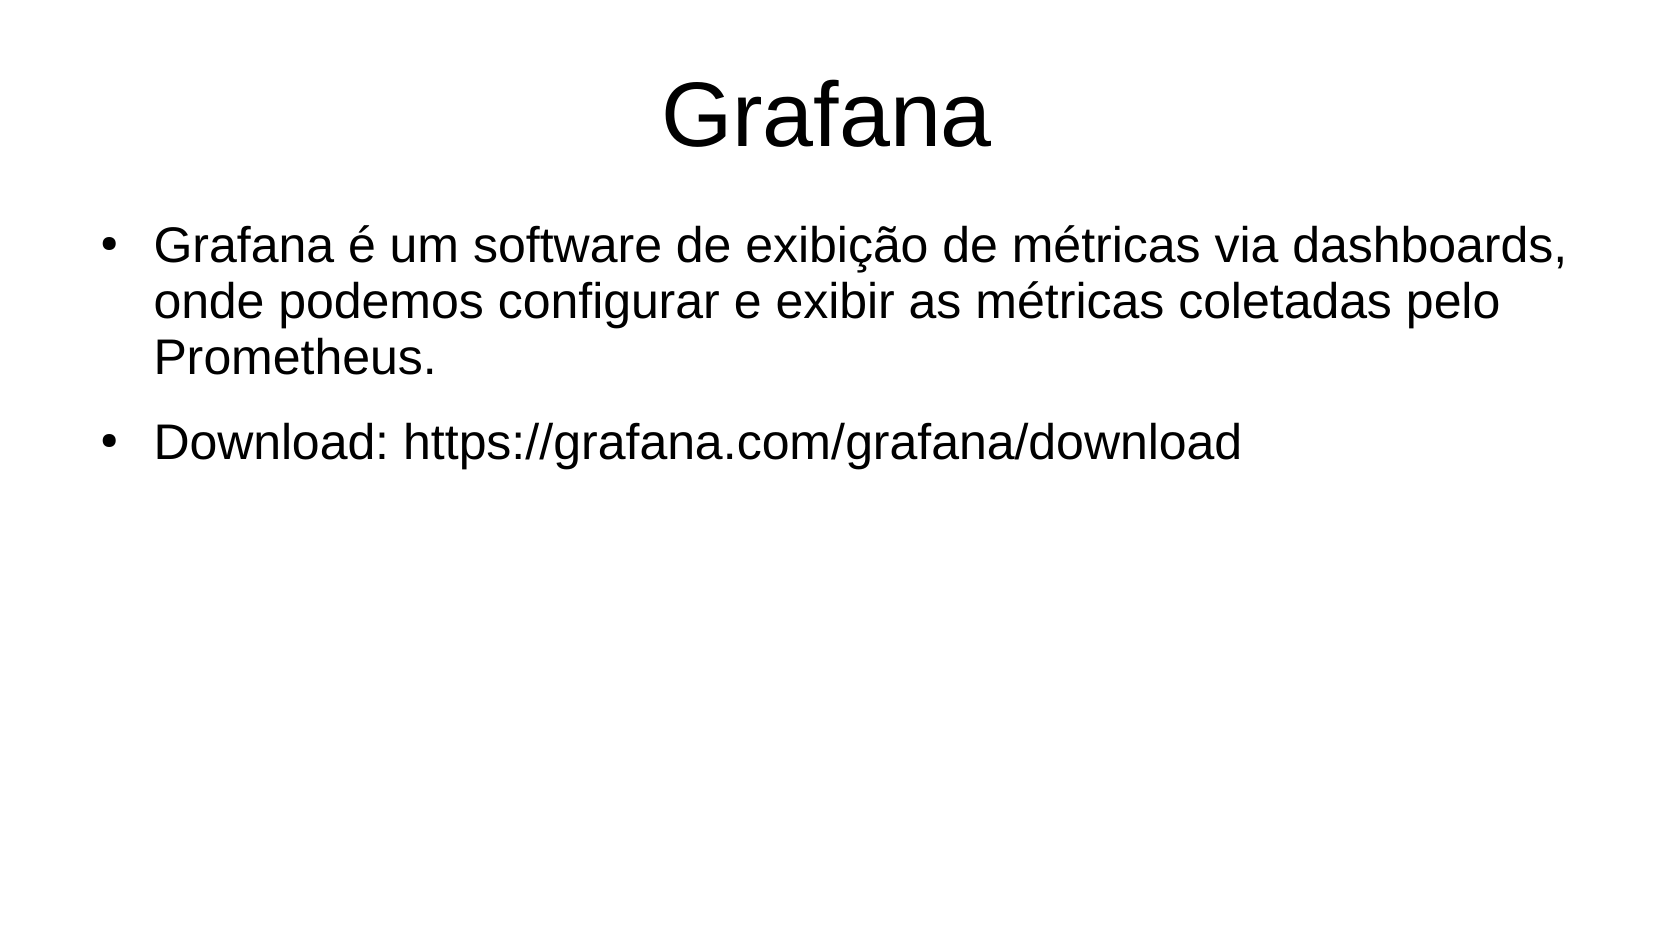

# Grafana
Grafana é um software de exibição de métricas via dashboards, onde podemos configurar e exibir as métricas coletadas pelo Prometheus.
Download: https://grafana.com/grafana/download